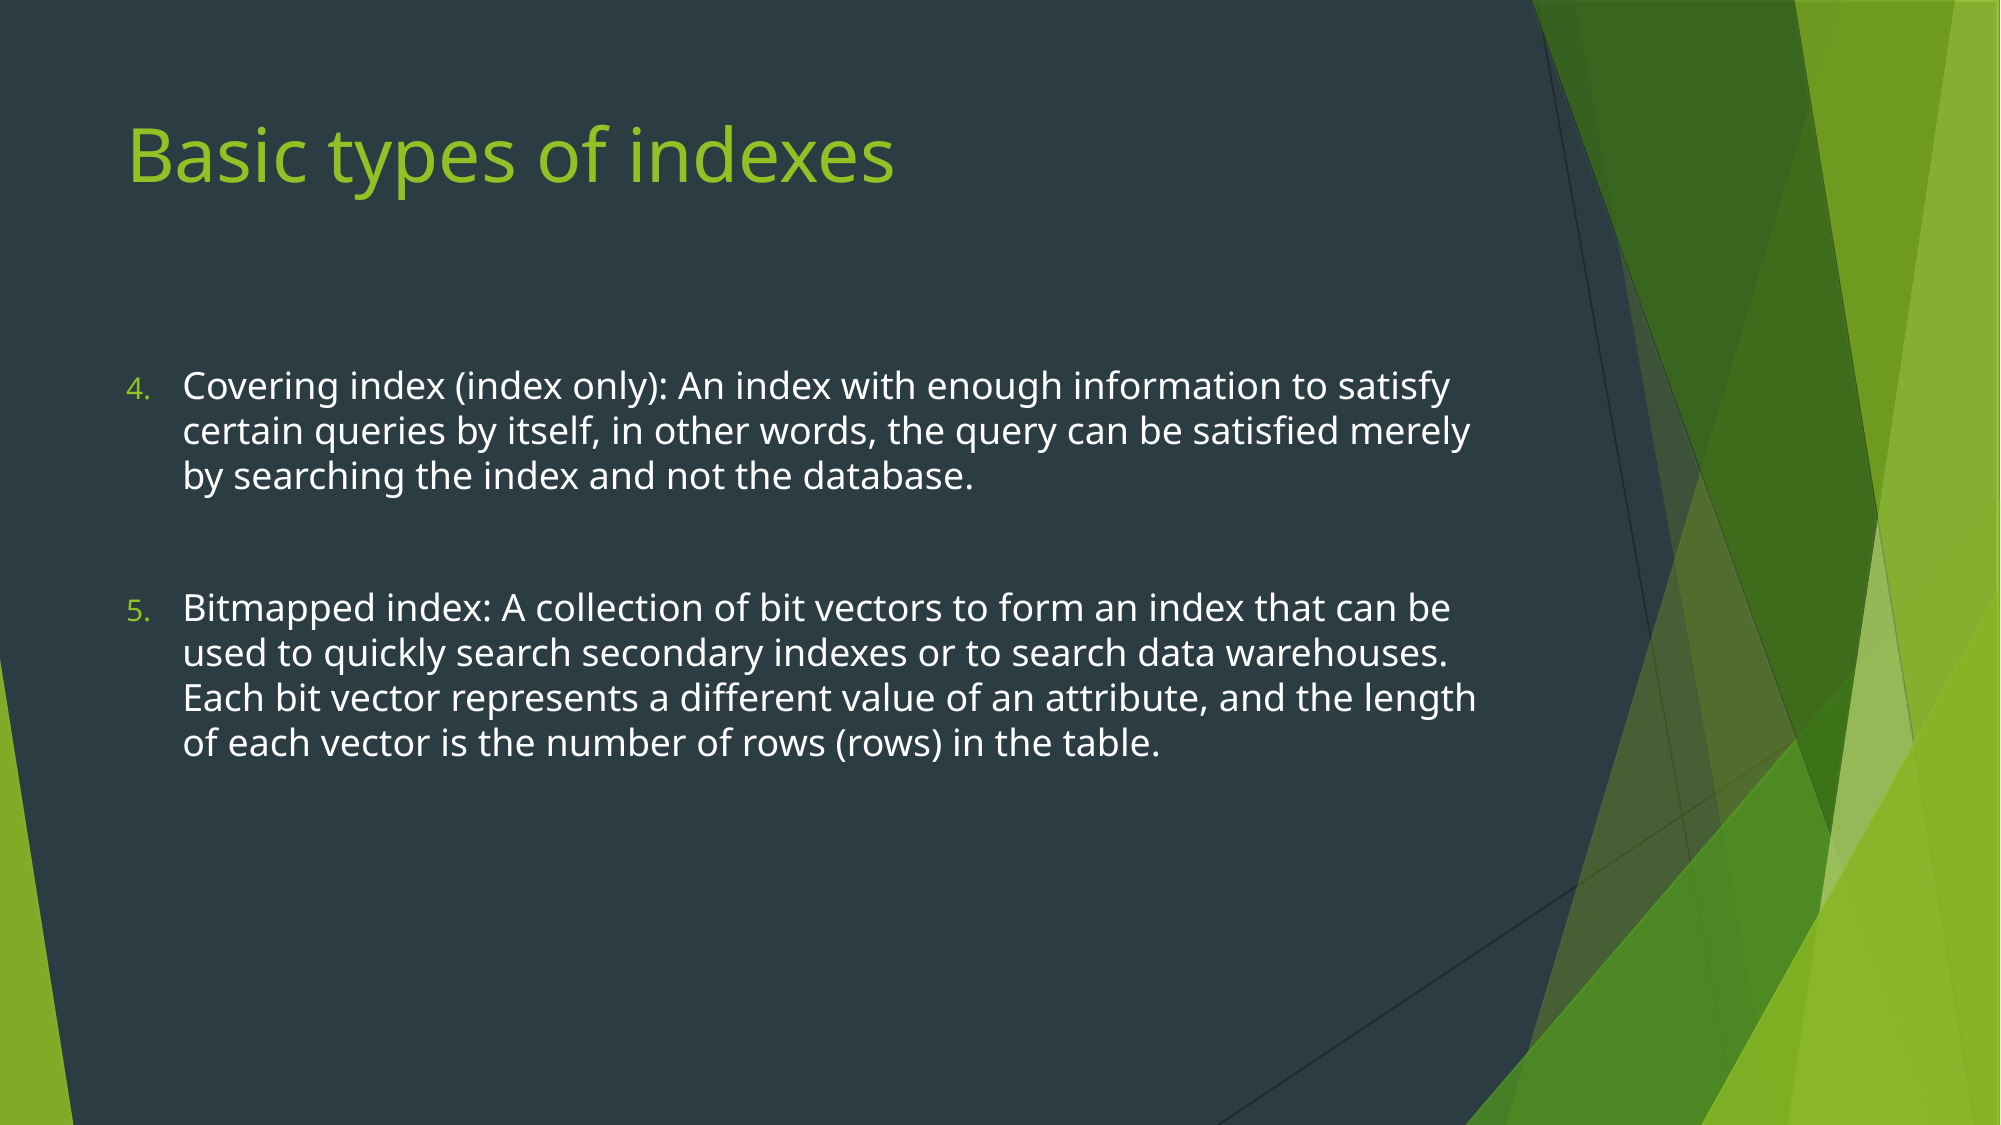

# Basic types of indexes
Covering index (index only): An index with enough information to satisfy certain queries by itself, in other words, the query can be satisfied merely by searching the index and not the database.
Bitmapped index: A collection of bit vectors to form an index that can be used to quickly search secondary indexes or to search data warehouses. Each bit vector represents a different value of an attribute, and the length of each vector is the number of rows (rows) in the table.